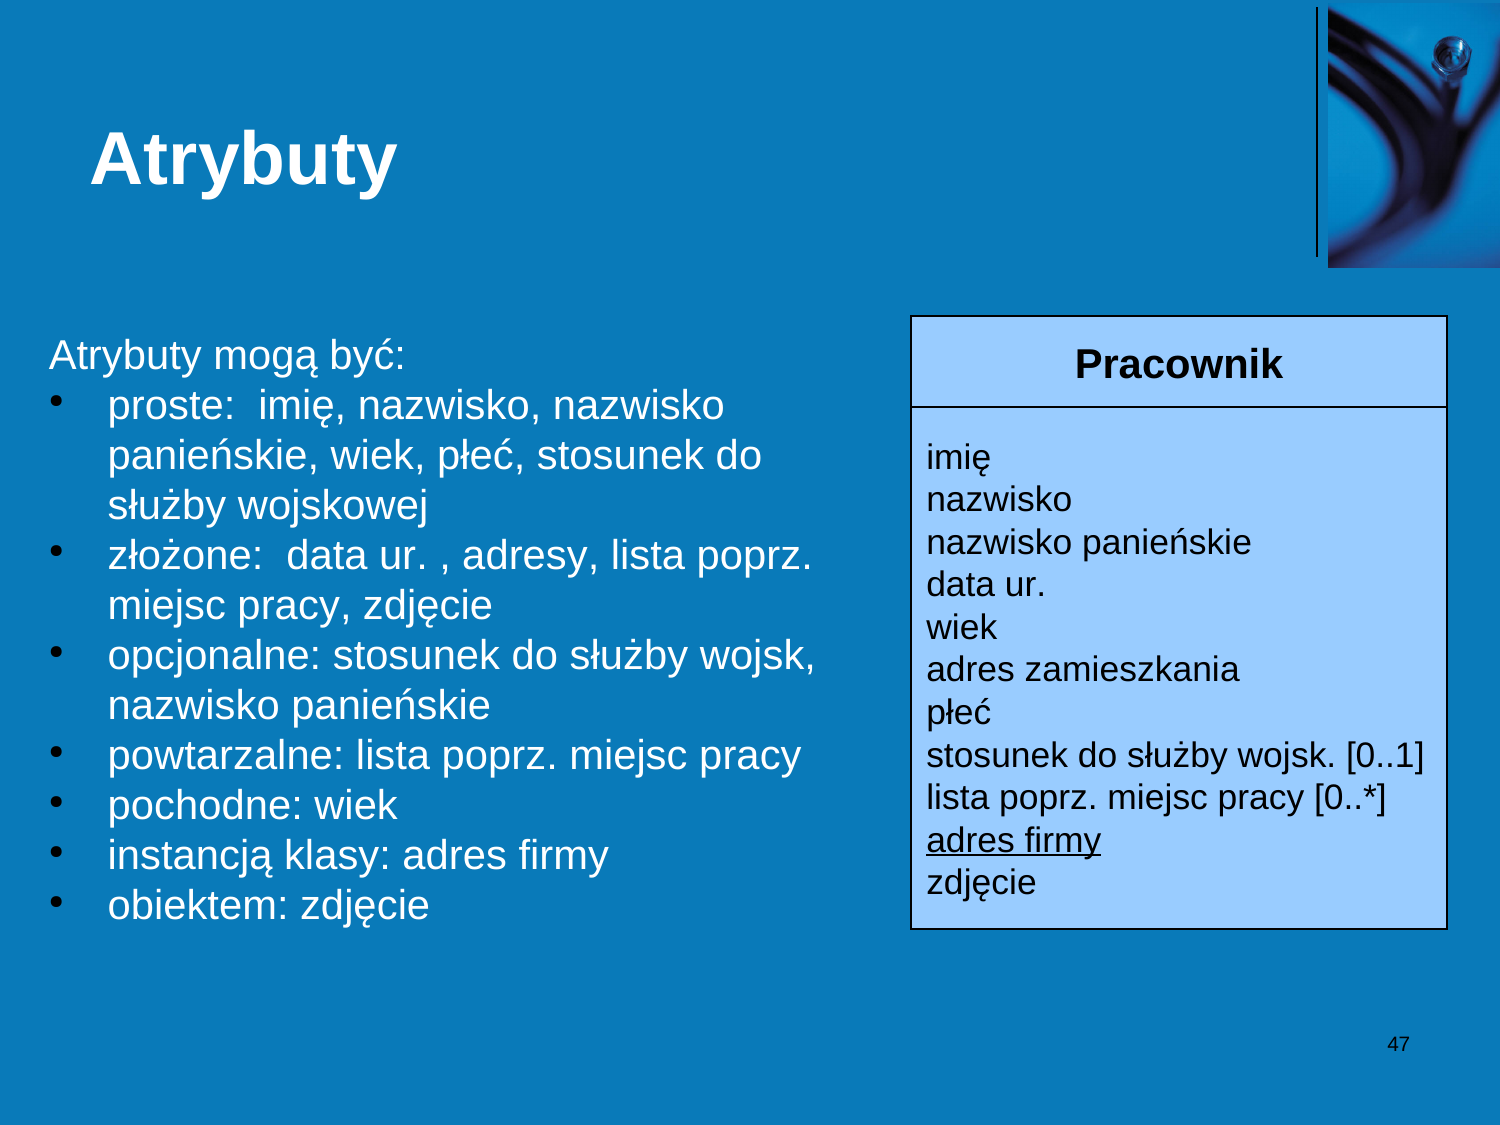

# Atrybuty
Pracownik
Atrybuty mogą być:
proste: imię, nazwisko, nazwisko panieńskie, wiek, płeć, stosunek do służby wojskowej
złożone: data ur. , adresy, lista poprz. miejsc pracy, zdjęcie
opcjonalne: stosunek do służby wojsk, nazwisko panieńskie
powtarzalne: lista poprz. miejsc pracy
pochodne: wiek
instancją klasy: adres firmy
obiektem: zdjęcie
imię
nazwisko
nazwisko panieńskie
data ur.
wiek
adres zamieszkania
płeć
stosunek do służby wojsk. [0..1]
lista poprz. miejsc pracy [0..*]
adres firmy
zdjęcie
47